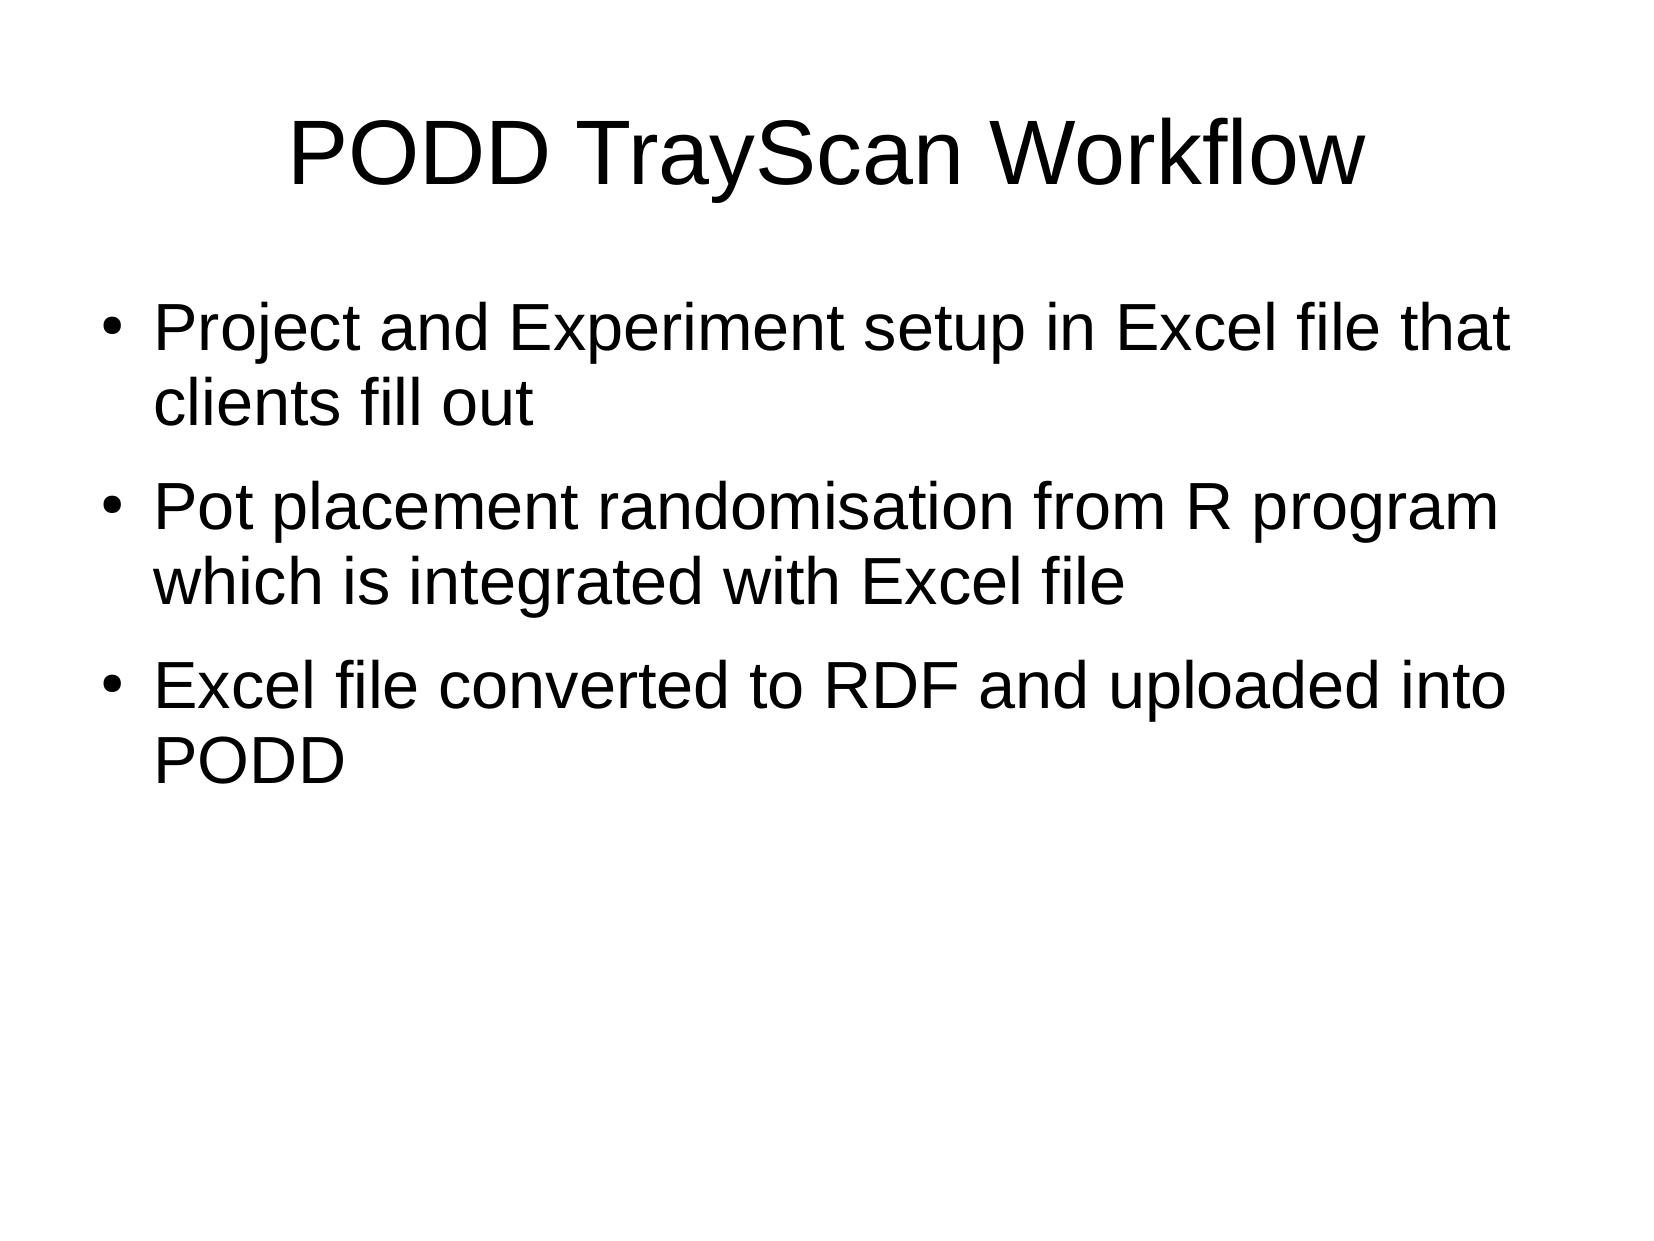

# PODD TrayScan Workflow
Project and Experiment setup in Excel file that clients fill out
Pot placement randomisation from R program which is integrated with Excel file
Excel file converted to RDF and uploaded into PODD